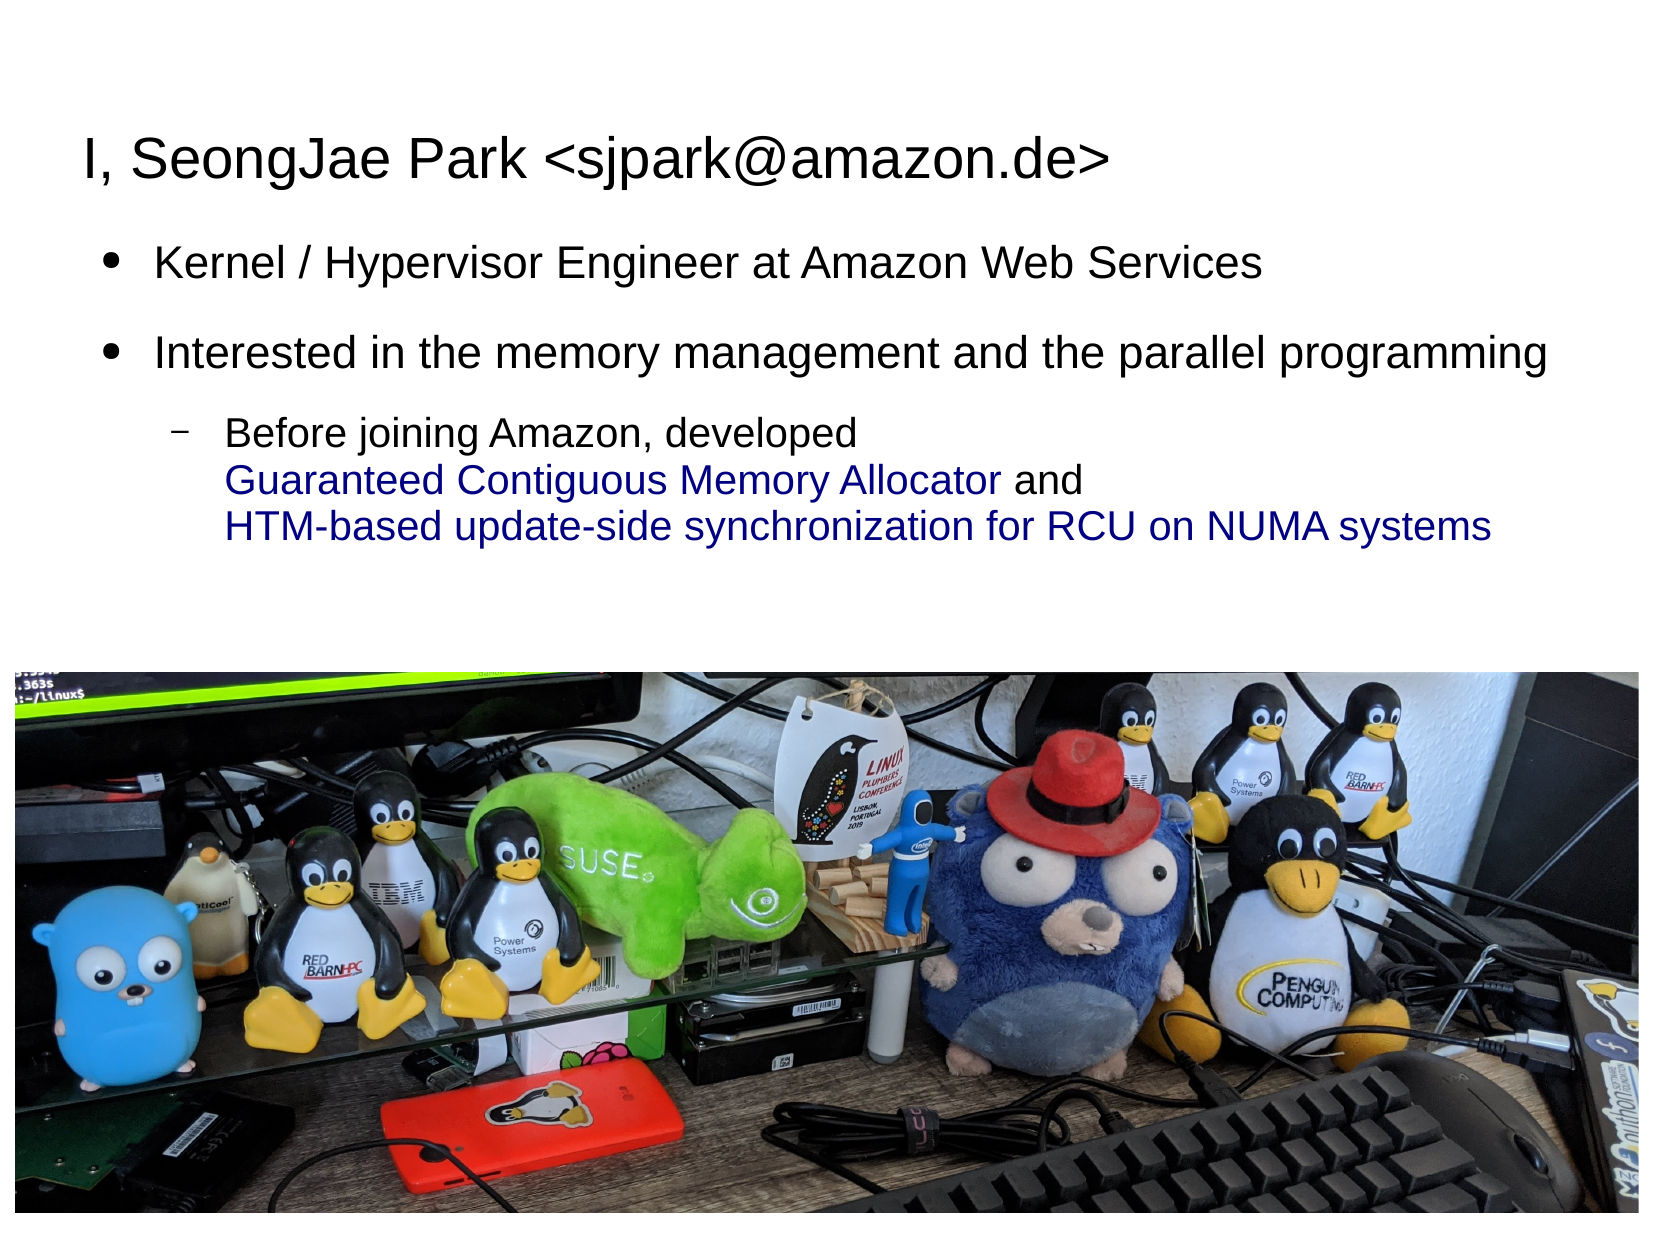

# I, SeongJae Park <sjpark@amazon.de>
Kernel / Hypervisor Engineer at Amazon Web Services
Interested in the memory management and the parallel programming
Before joining Amazon, developed
Guaranteed Contiguous Memory Allocator and
HTM-based update-side synchronization for RCU on NUMA systems